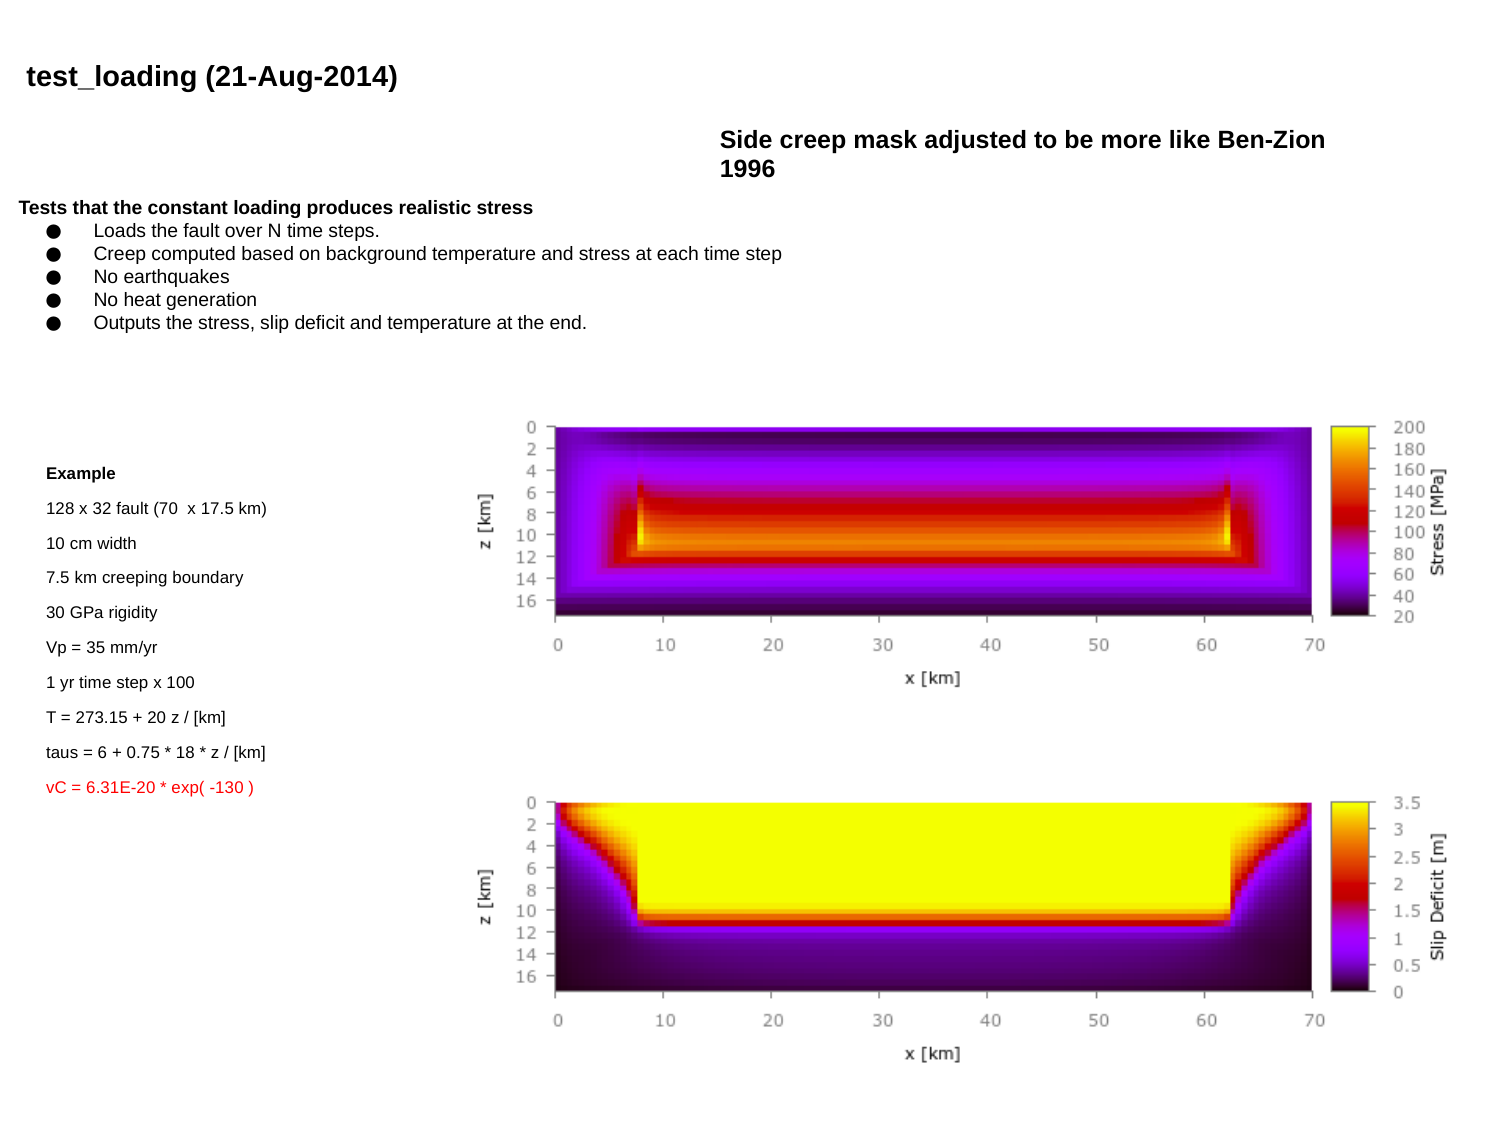

# test_loading (21-Aug-2014)
Side creep mask adjusted to be more like Ben-Zion 1996
Tests that the constant loading produces realistic stress
Loads the fault over N time steps.
Creep computed based on background temperature and stress at each time step
No earthquakes
No heat generation
Outputs the stress, slip deficit and temperature at the end.
Example
128 x 32 fault (70 x 17.5 km)
10 cm width
7.5 km creeping boundary
30 GPa rigidity
Vp = 35 mm/yr
1 yr time step x 100
T = 273.15 + 20 z / [km]
taus = 6 + 0.75 * 18 * z / [km]
vC = 6.31E-20 * exp( -130 )